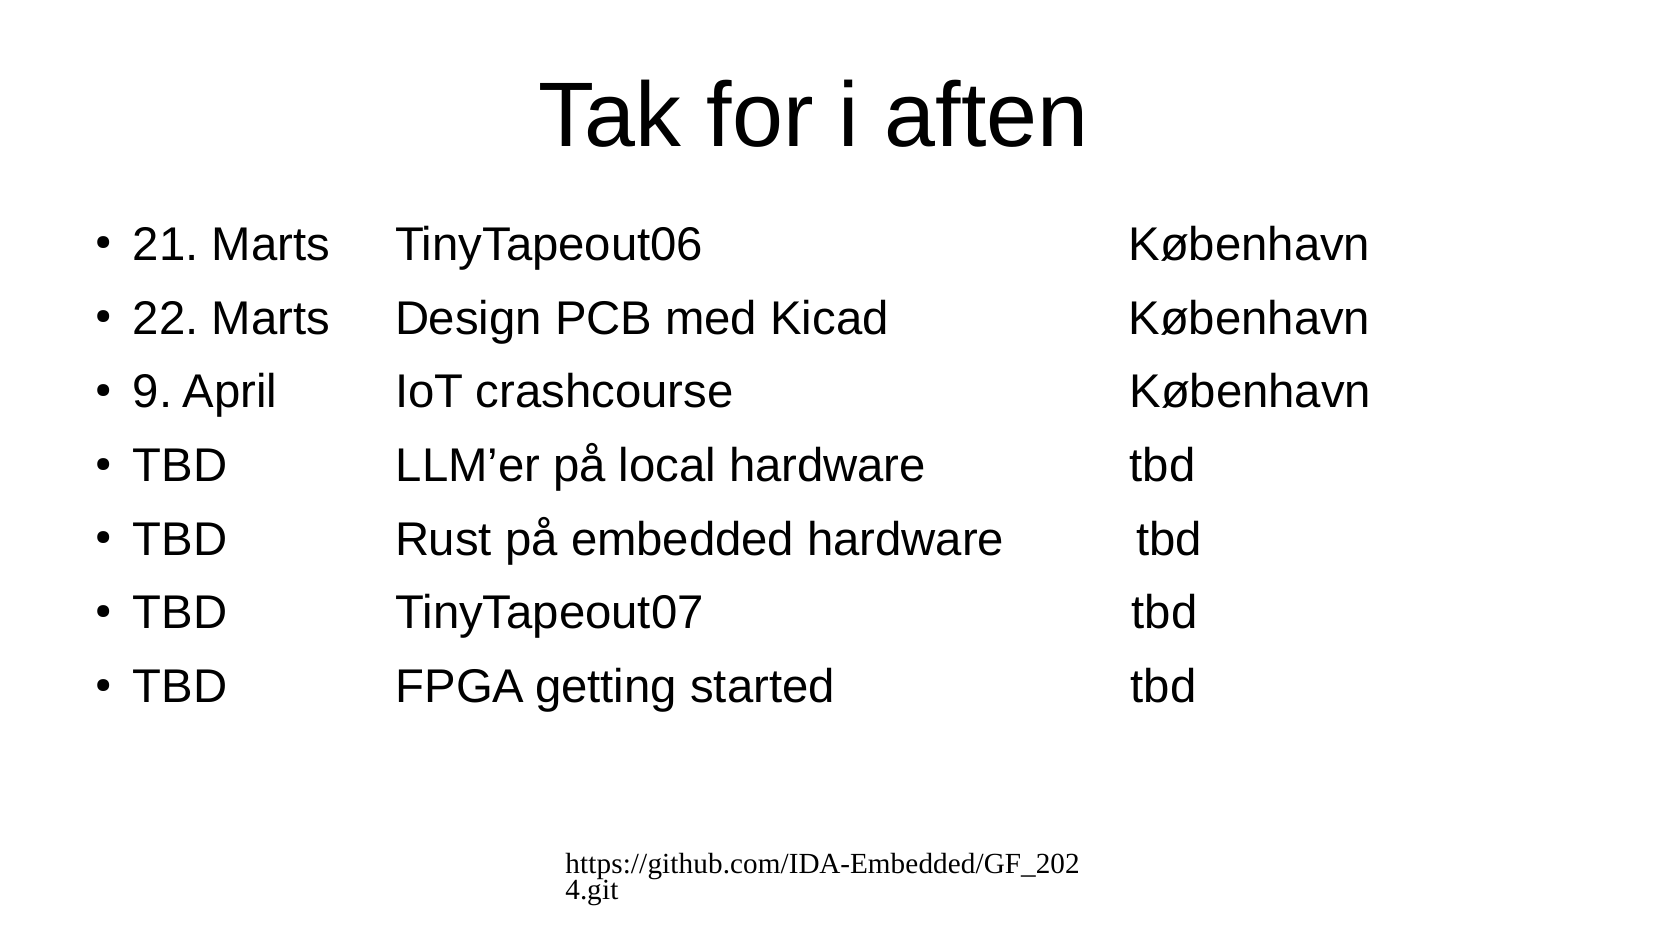

# Tak for i aften
21. Marts		TinyTapeout06 					 					København
22. Marts 	Design PCB med Kicad 	 		København
9. April		 			IoT crashcourse 	 			 København
TBD							 LLM’er på local hardware 			 tbd
TBD				 	Rust på embedded hardware tbd
TBD	 TinyTapeout07 							 tbd
TBD 		 FPGA getting started 			 tbd
https://github.com/IDA-Embedded/GF_2024.git